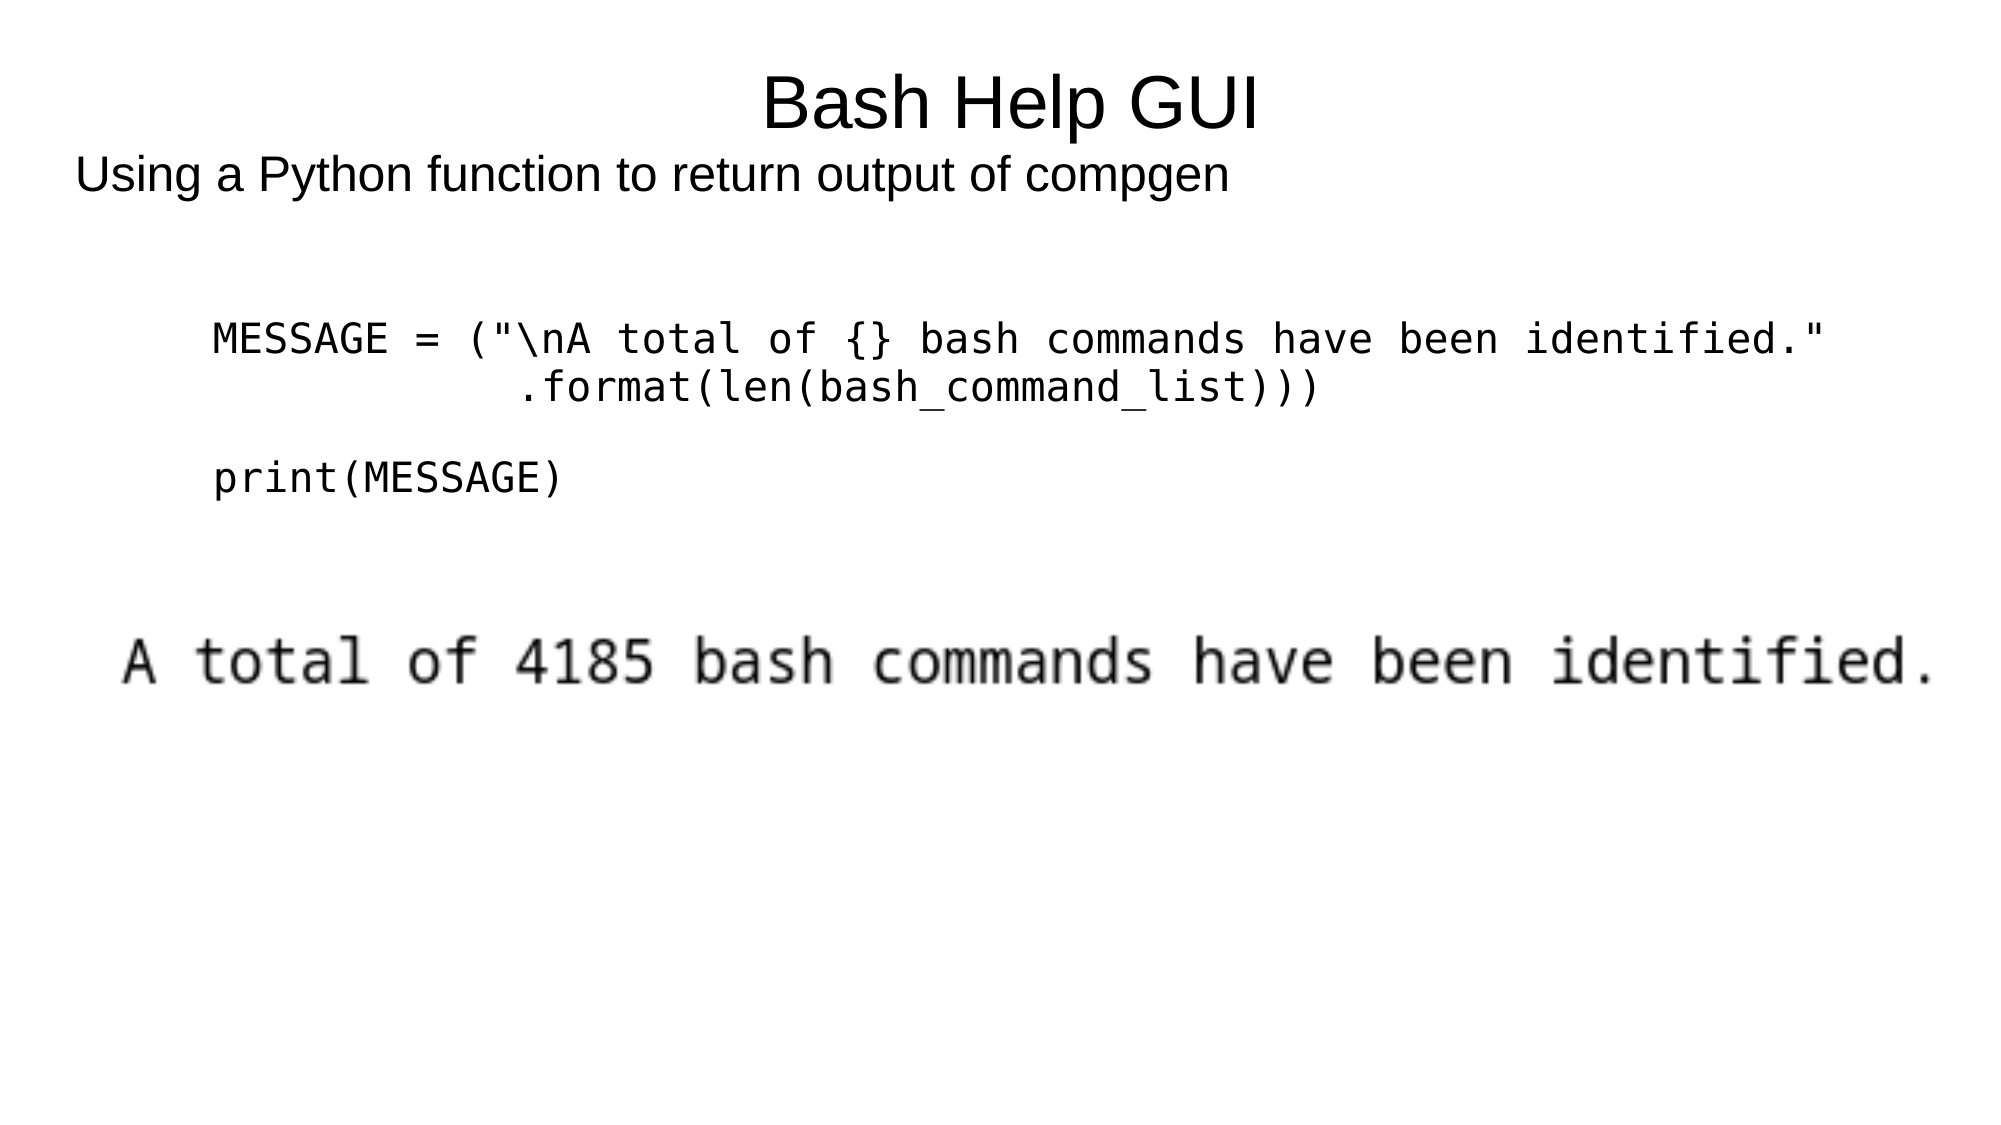

# Bash Help GUI
Using a Python function to return output of compgen
 MESSAGE = ("\nA total of {} bash commands have been identified."
 .format(len(bash_command_list)))
 print(MESSAGE)